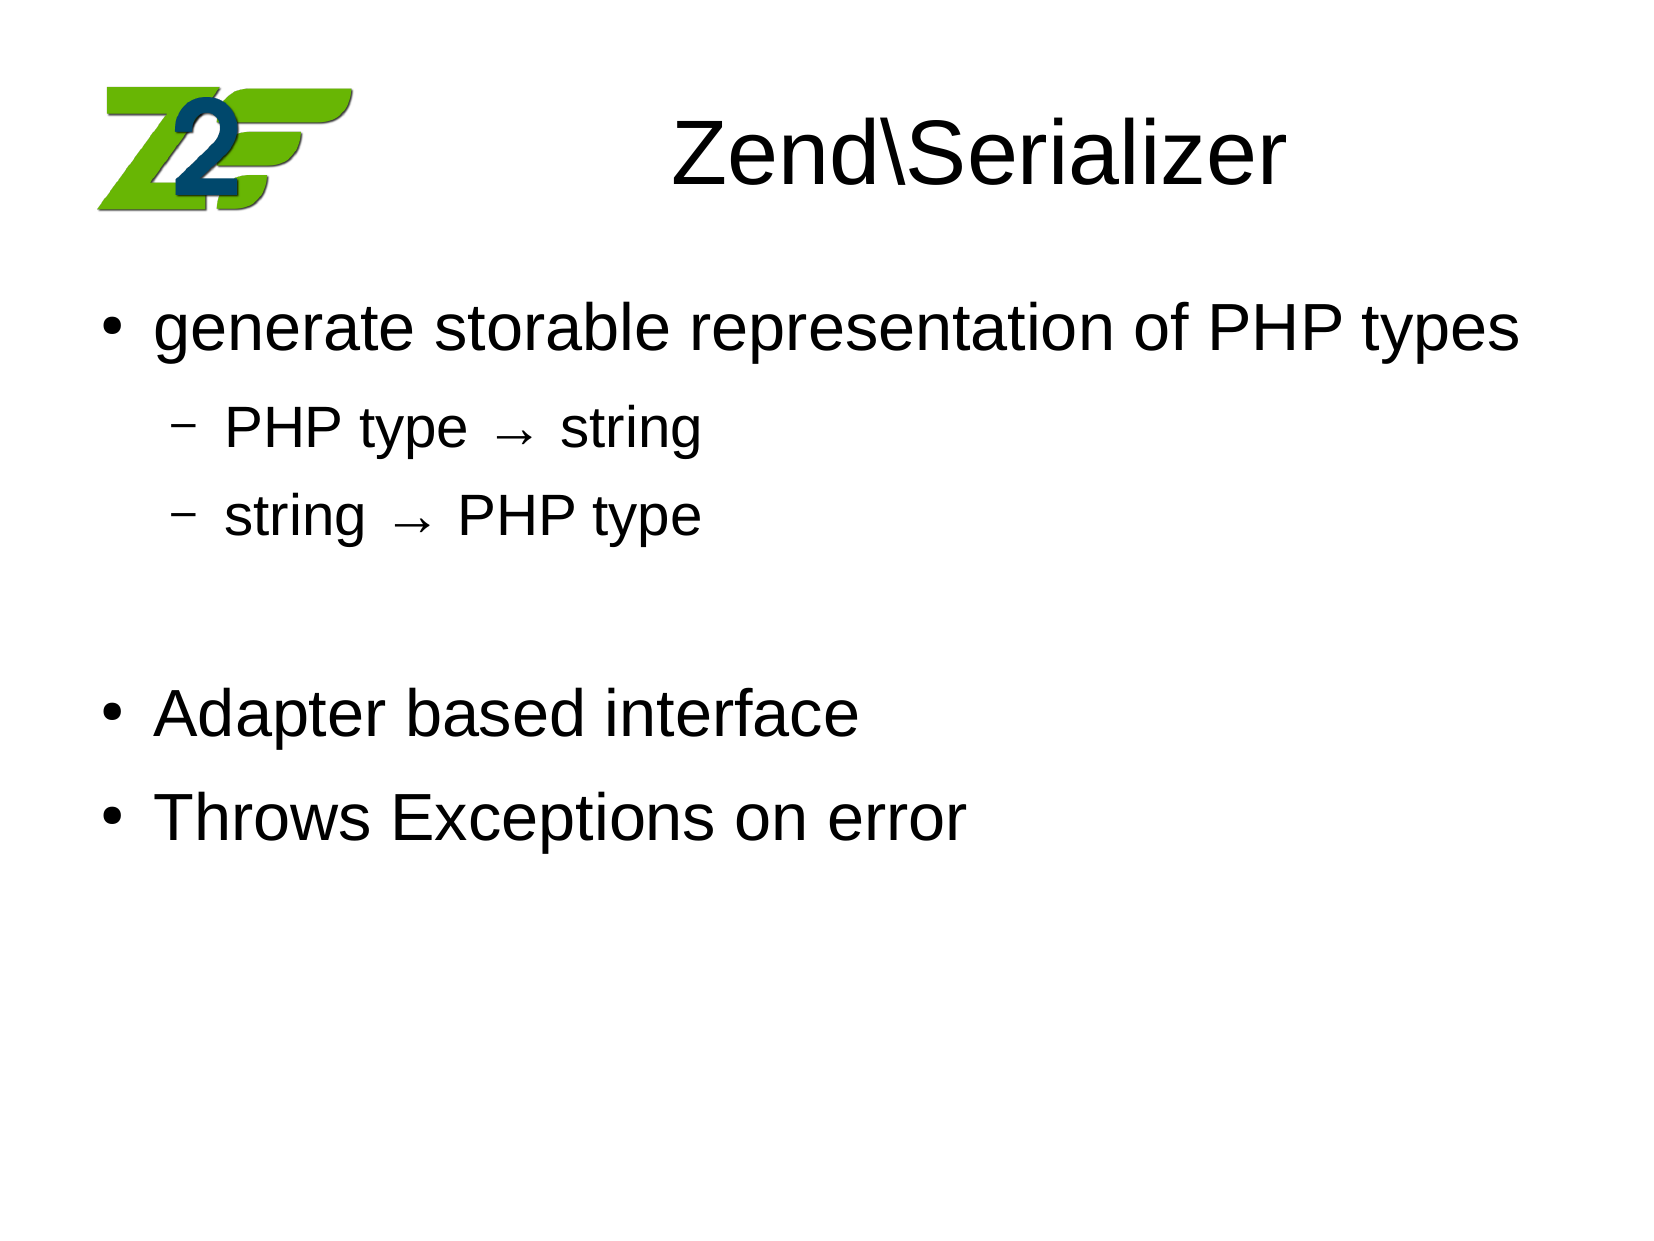

Zend\Serializer
# generate storable representation of PHP types
PHP type → string
string → PHP type
Adapter based interface
Throws Exceptions on error